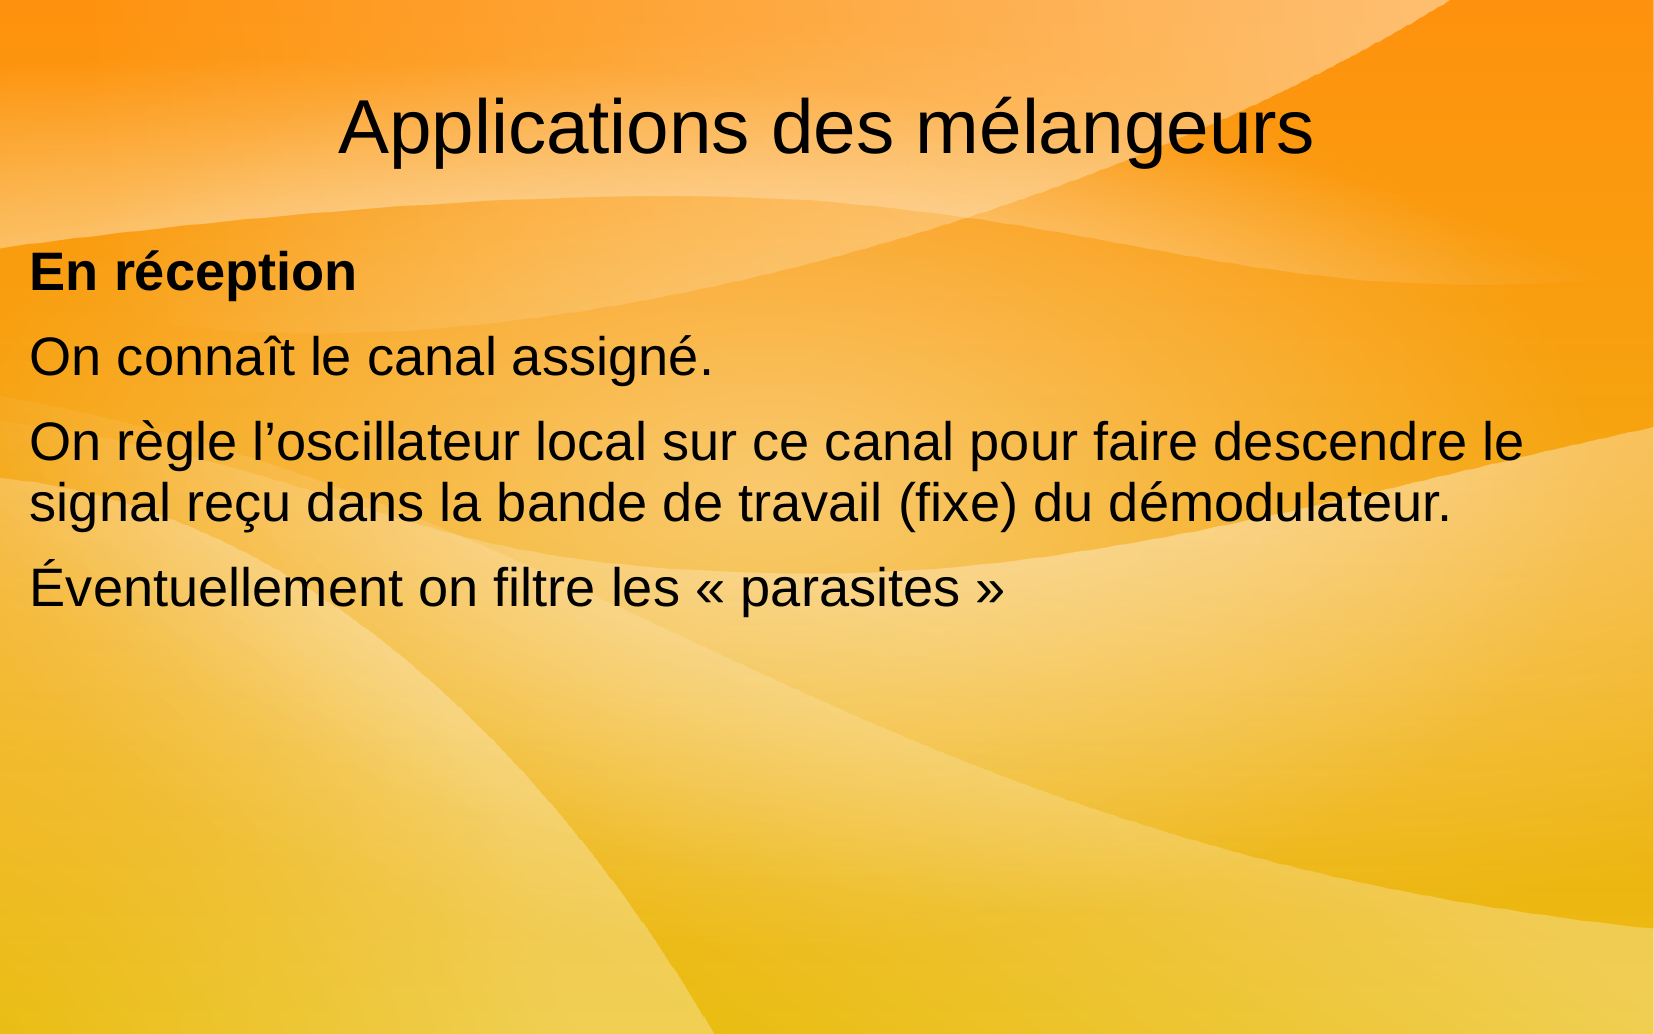

# Applications des mélangeurs
En réception
On connaît le canal assigné.
On règle l’oscillateur local sur ce canal pour faire descendre le signal reçu dans la bande de travail (fixe) du démodulateur.
Éventuellement on filtre les « parasites »